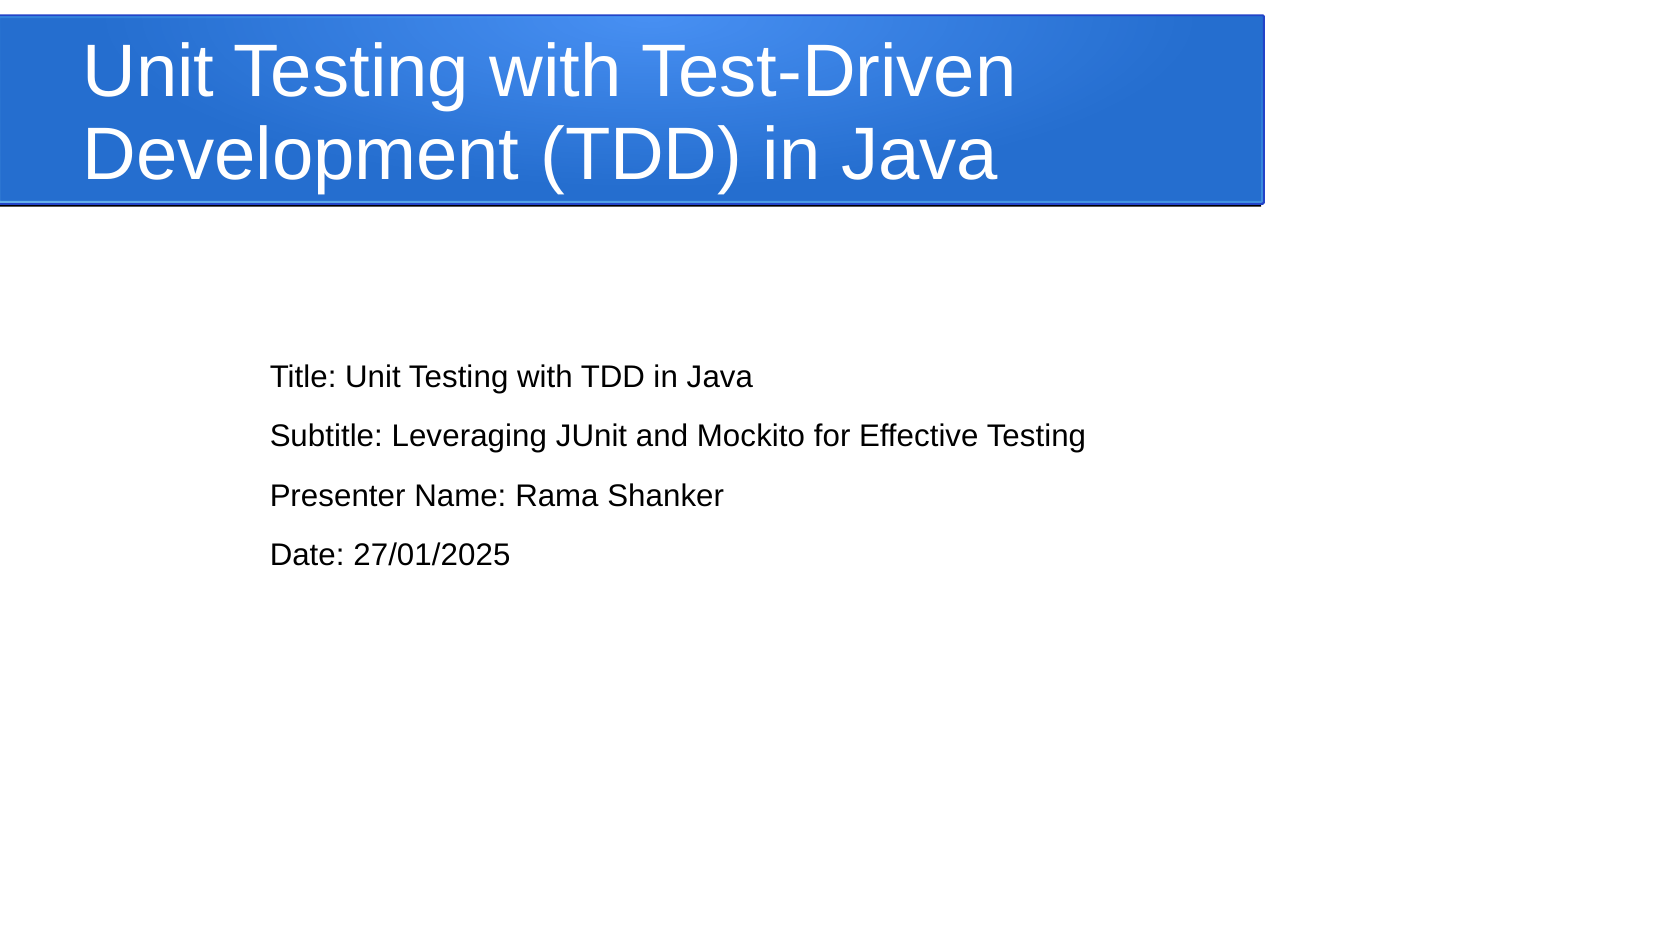

# Unit Testing with Test-Driven Development (TDD) in Java
Title: Unit Testing with TDD in Java
Subtitle: Leveraging JUnit and Mockito for Effective Testing
Presenter Name: Rama Shanker
Date: 27/01/2025